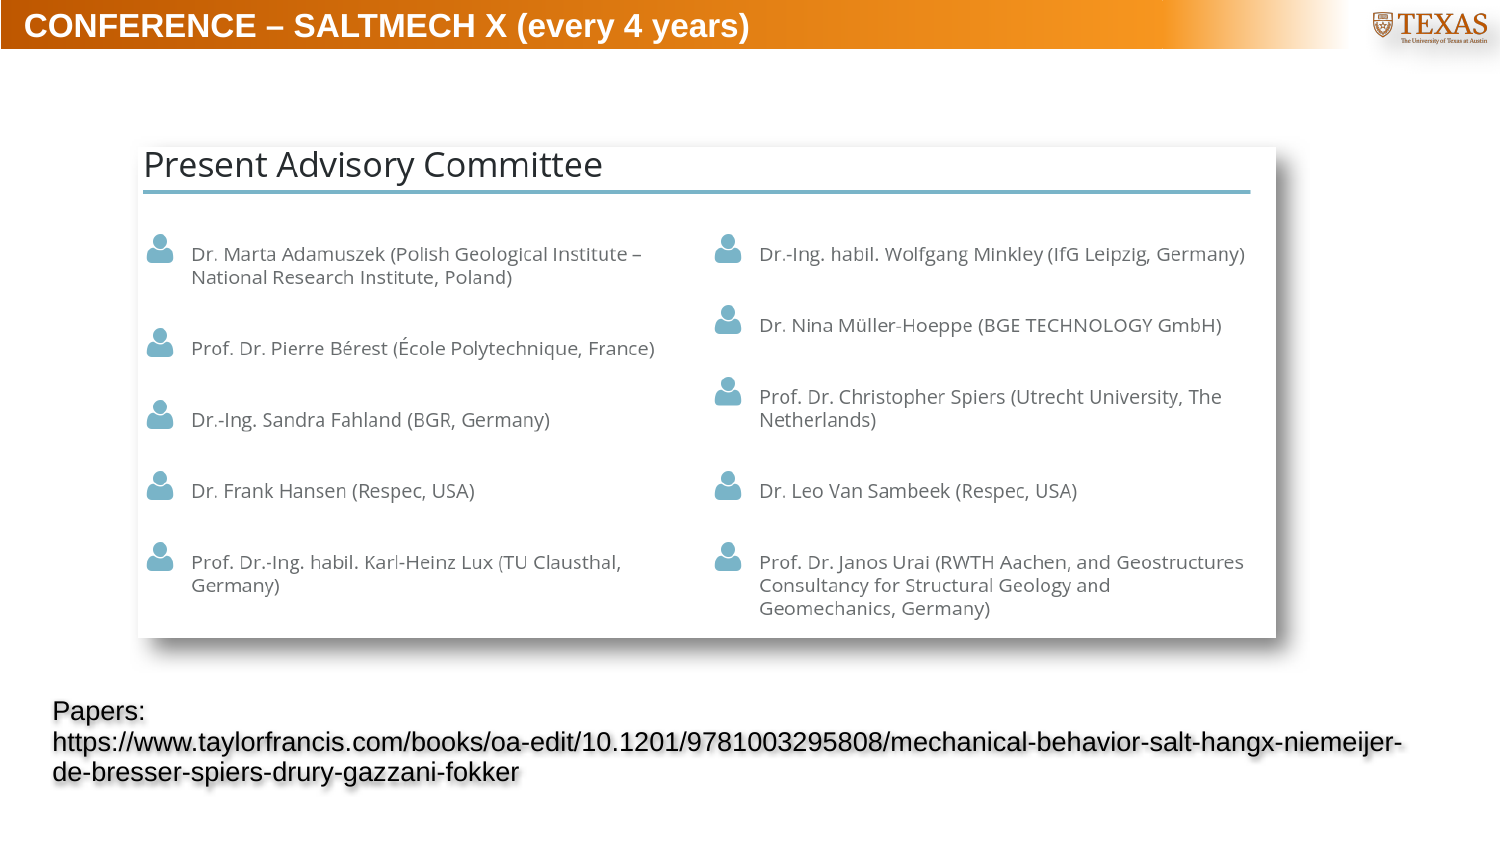

# CONFERENCE – SALTMECH X (every 4 years)
Papers:
https://www.taylorfrancis.com/books/oa-edit/10.1201/9781003295808/mechanical-behavior-salt-hangx-niemeijer-de-bresser-spiers-drury-gazzani-fokker